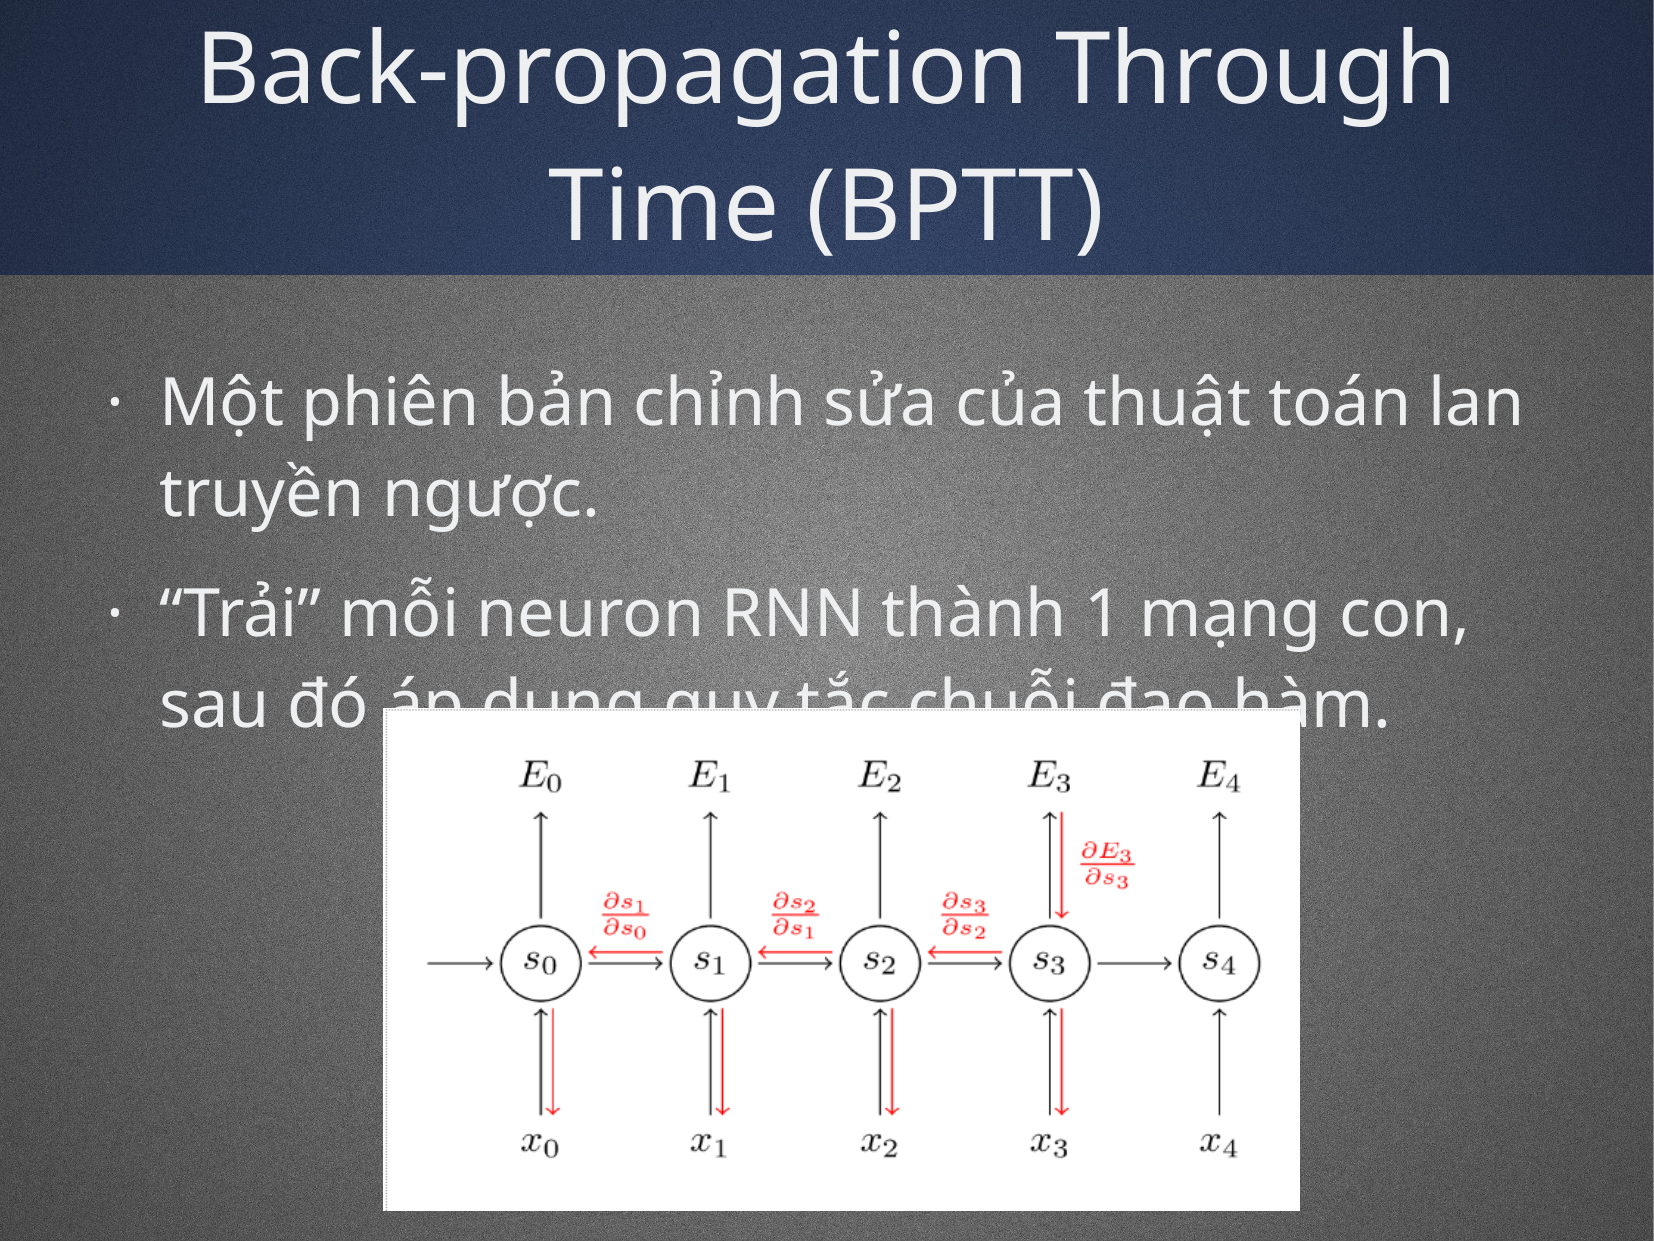

# Back-propagation Through Time (BPTT)
Một phiên bản chỉnh sửa của thuật toán lan truyền ngược.
“Trải” mỗi neuron RNN thành 1 mạng con, sau đó áp dụng quy tắc chuỗi đạo hàm.